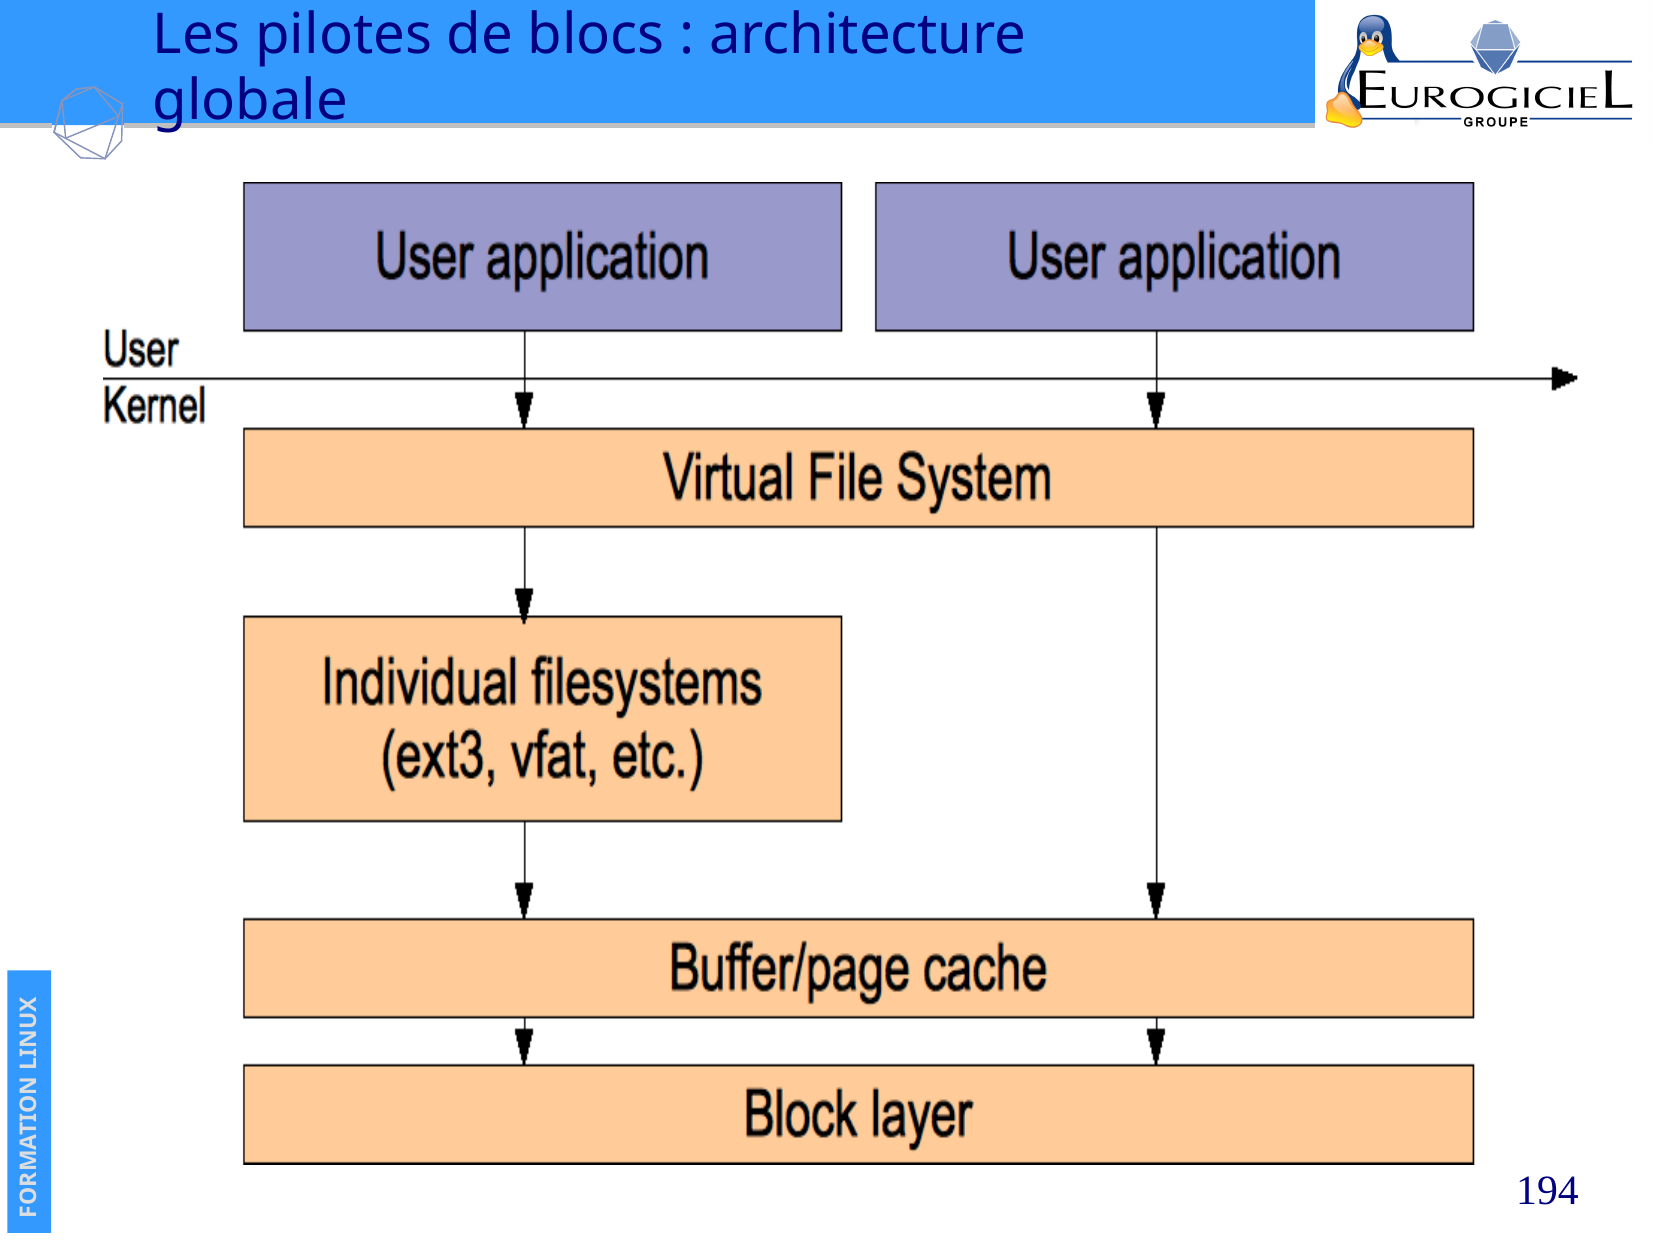

# Les pilotes de blocs : architecture globale